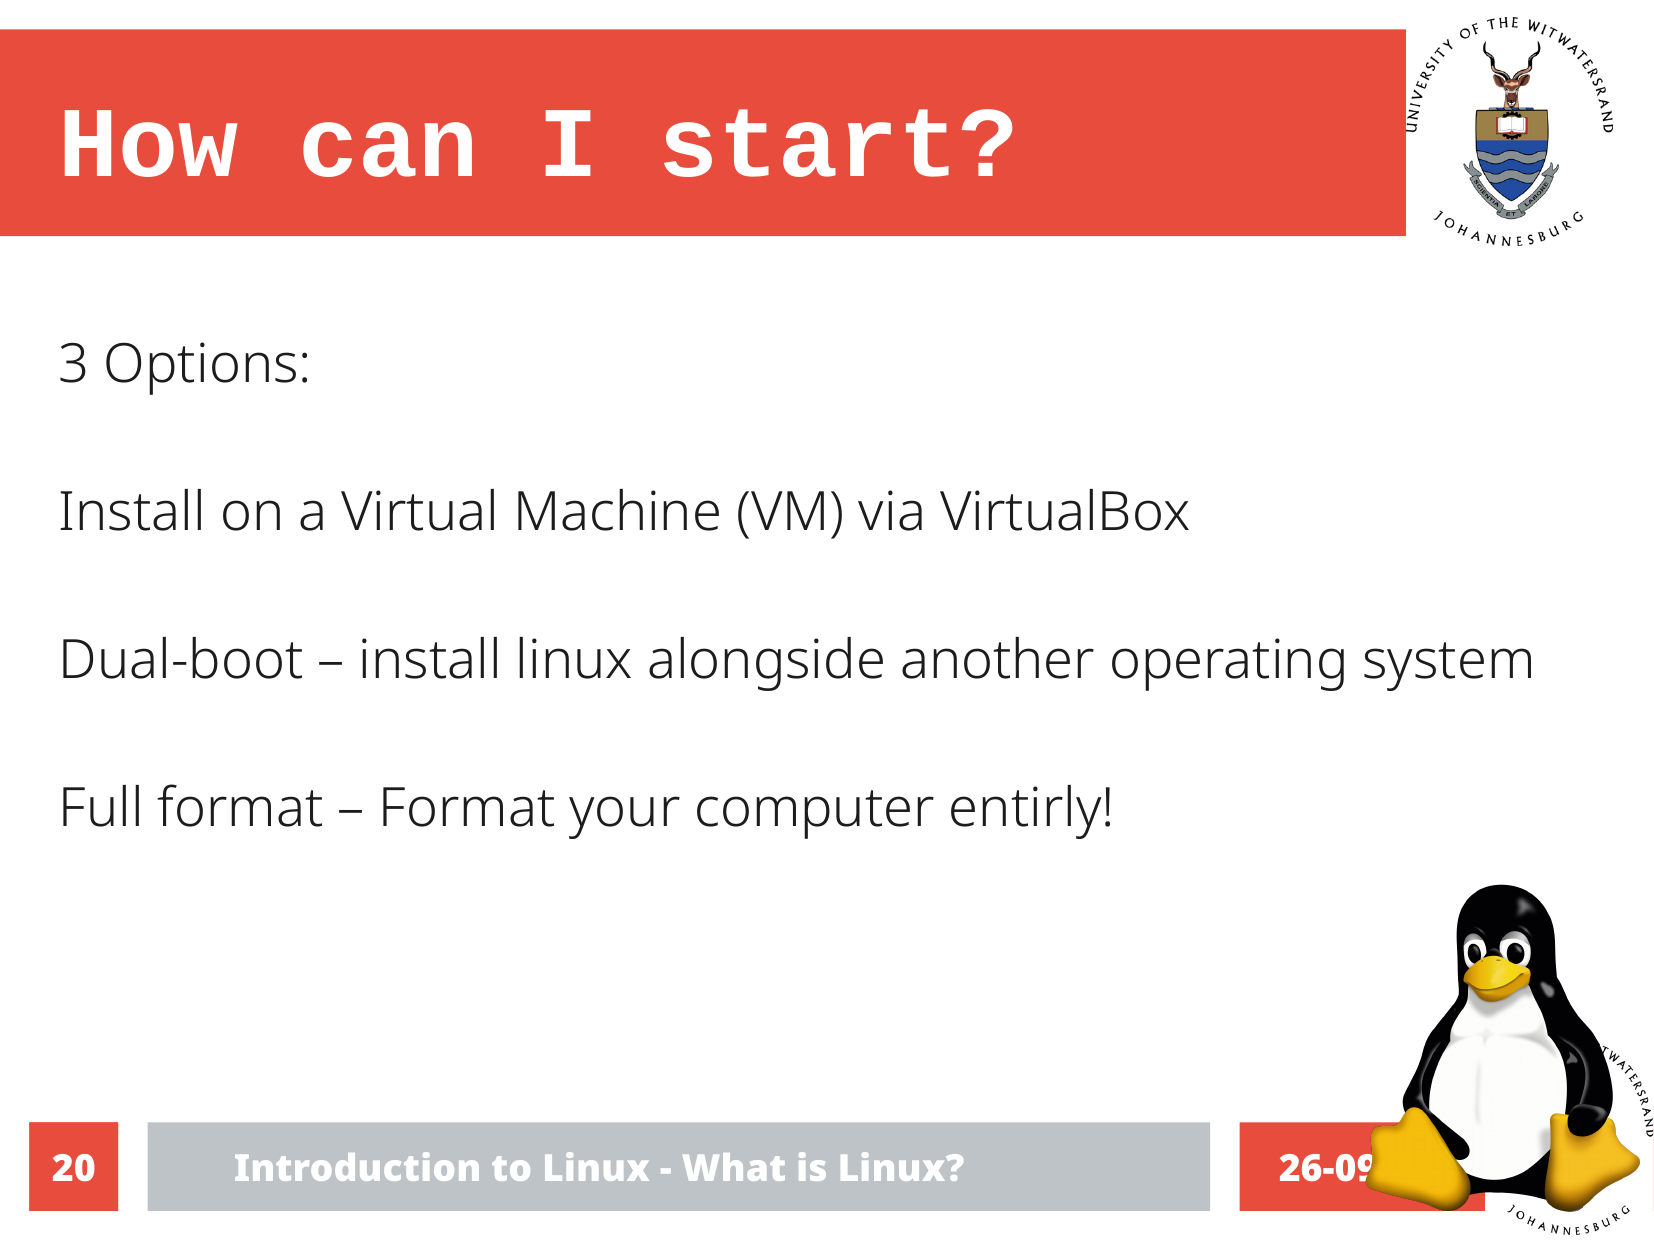

# How can I start?
3 Options:
Install on a Virtual Machine (VM) via VirtualBox
Dual-boot – install linux alongside another operating system
Full format – Format your computer entirly!
20
 Introduction to Linux - What is Linux?